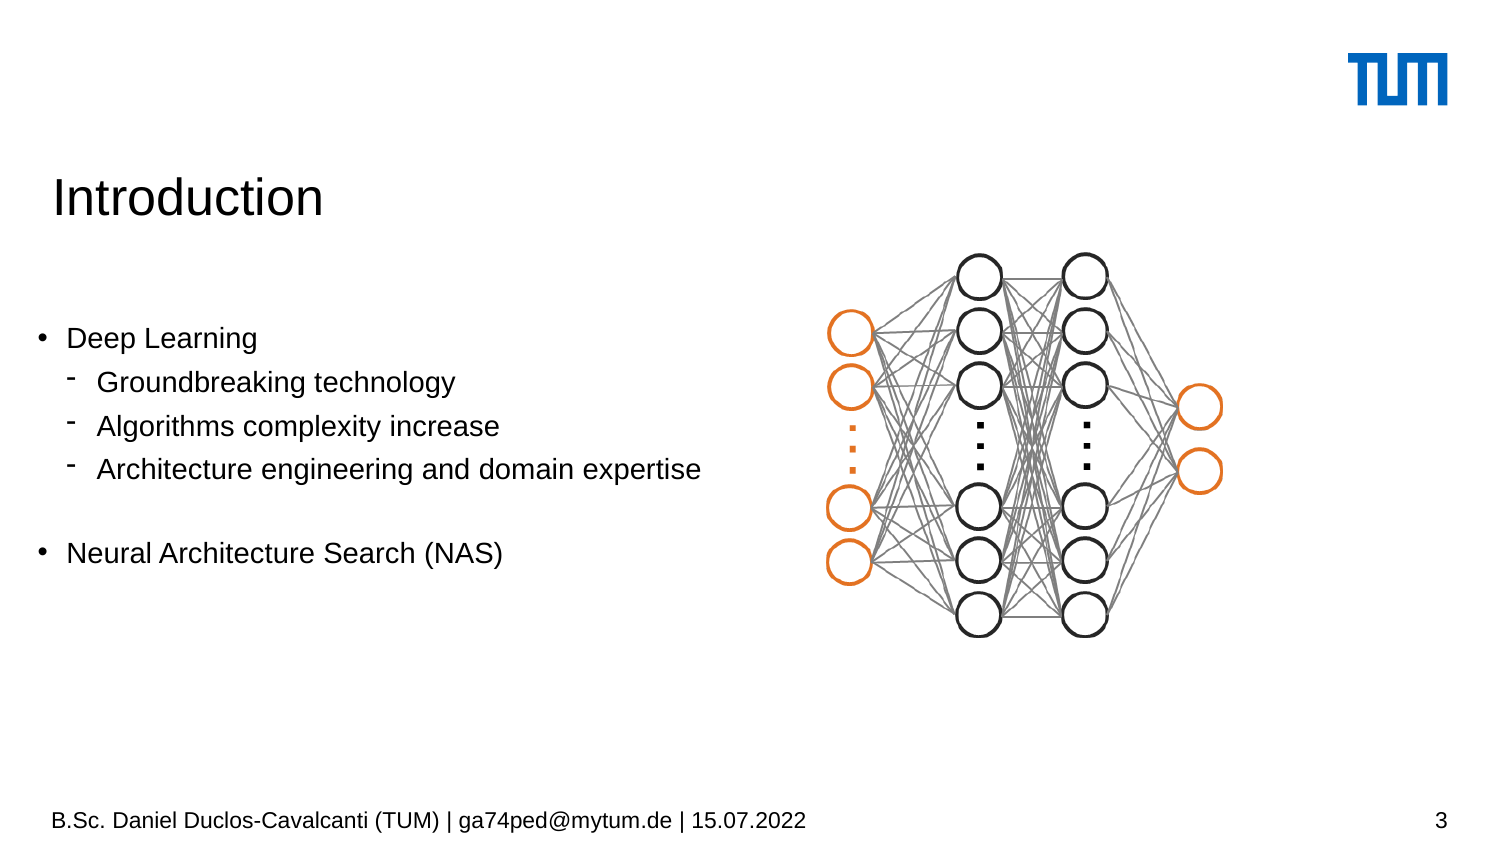

# Introduction
Deep Learning
Groundbreaking technology
Algorithms complexity increase
Architecture engineering and domain expertise
Neural Architecture Search (NAS)
B.Sc. Daniel Duclos-Cavalcanti (TUM) | ga74ped@mytum.de | 15.07.2022